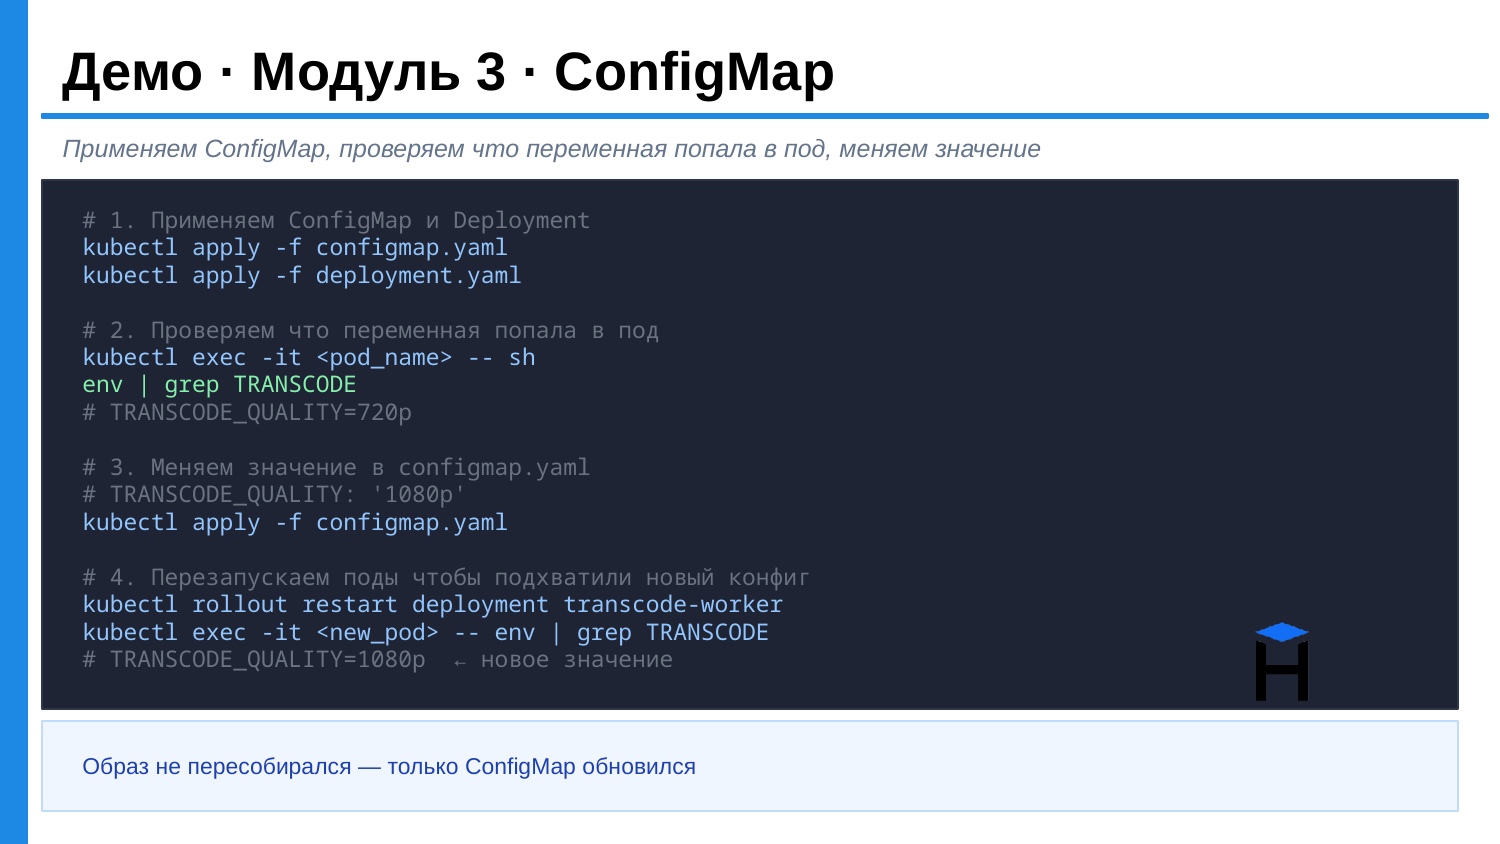

Демо · Модуль 3 · ConfigMap
Применяем ConfigMap, проверяем что переменная попала в под, меняем значение
# 1. Применяем ConfigMap и Deployment
kubectl apply -f configmap.yaml
kubectl apply -f deployment.yaml
# 2. Проверяем что переменная попала в под
kubectl exec -it <pod_name> -- sh
env | grep TRANSCODE
# TRANSCODE_QUALITY=720p
# 3. Меняем значение в configmap.yaml
# TRANSCODE_QUALITY: '1080p'
kubectl apply -f configmap.yaml
# 4. Перезапускаем поды чтобы подхватили новый конфиг
kubectl rollout restart deployment transcode-worker
kubectl exec -it <new_pod> -- env | grep TRANSCODE
# TRANSCODE_QUALITY=1080p ← новое значение
Образ не пересобирался — только ConfigMap обновился